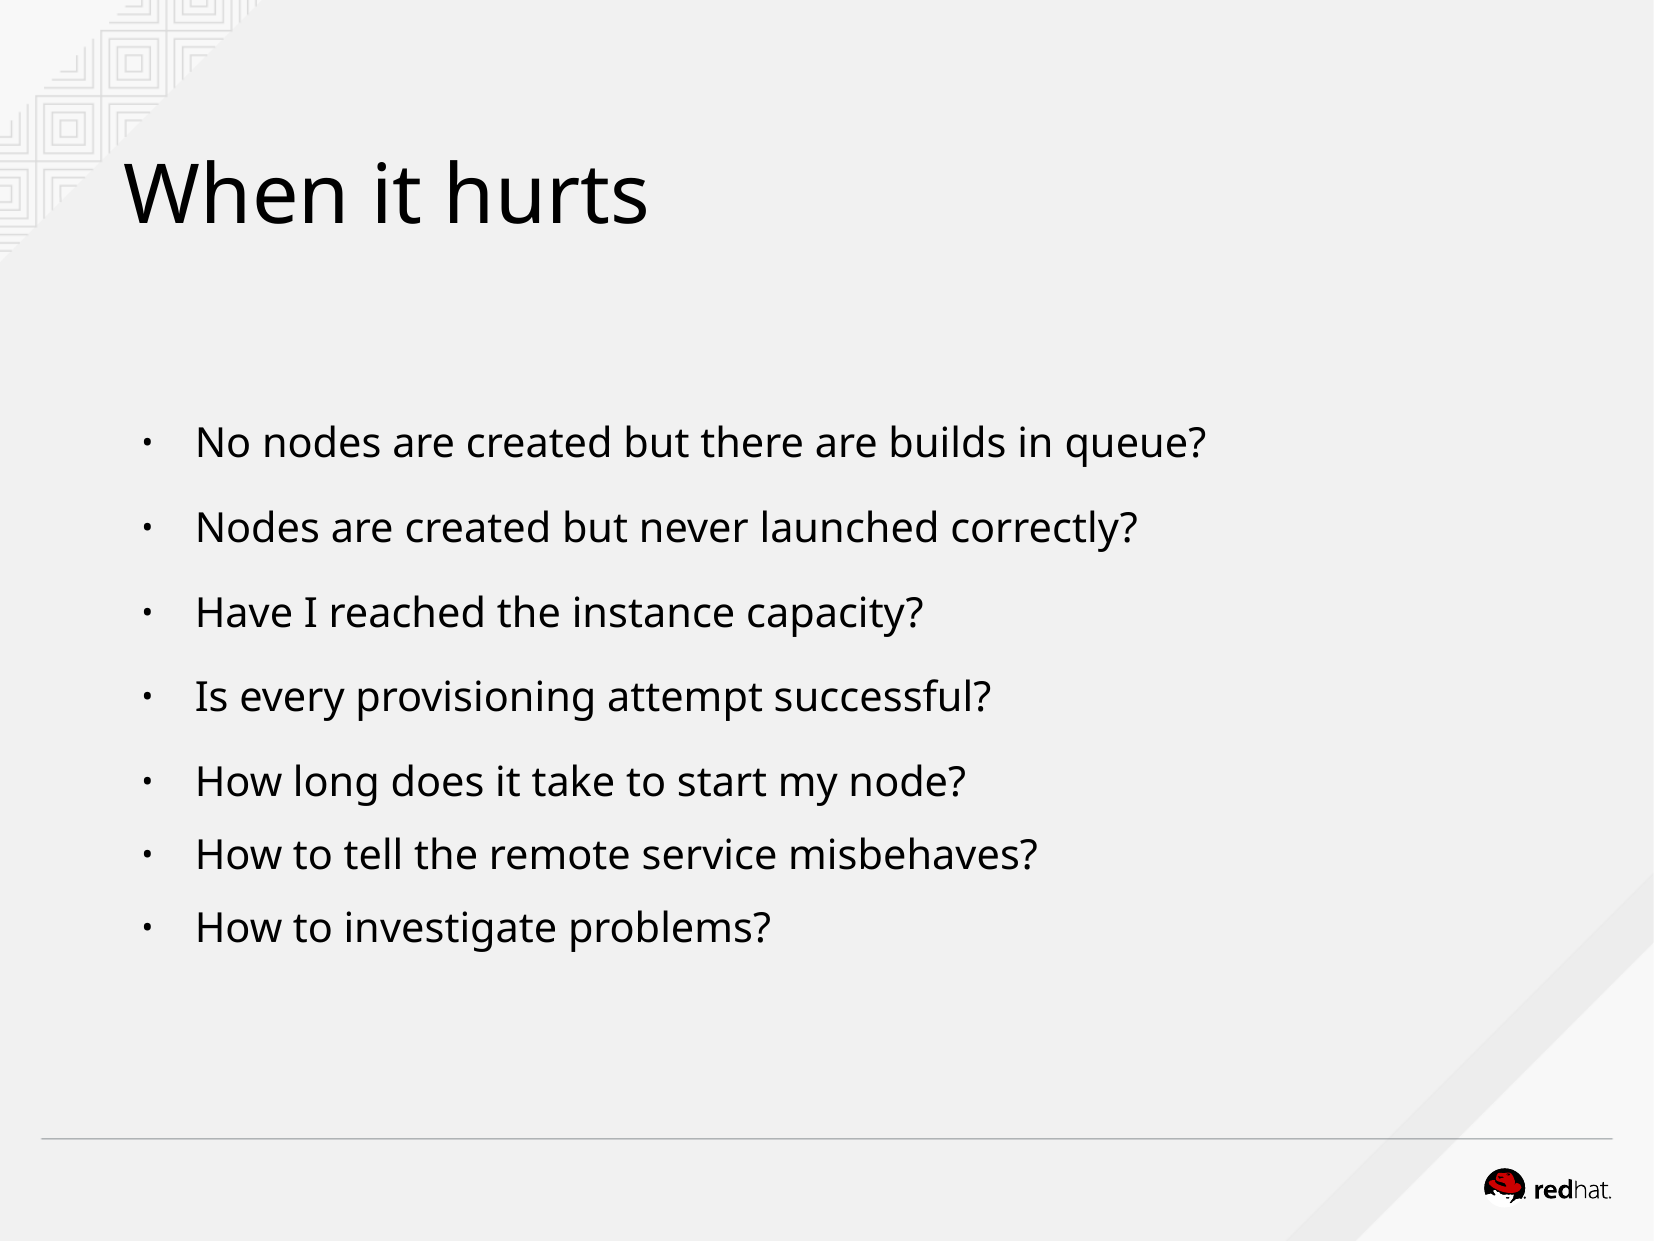

# When it hurts
No nodes are created but there are builds in queue?
Nodes are created but never launched correctly?
Have I reached the instance capacity?
Is every provisioning attempt successful?
How long does it take to start my node?
How to tell the remote service misbehaves?
How to investigate problems?